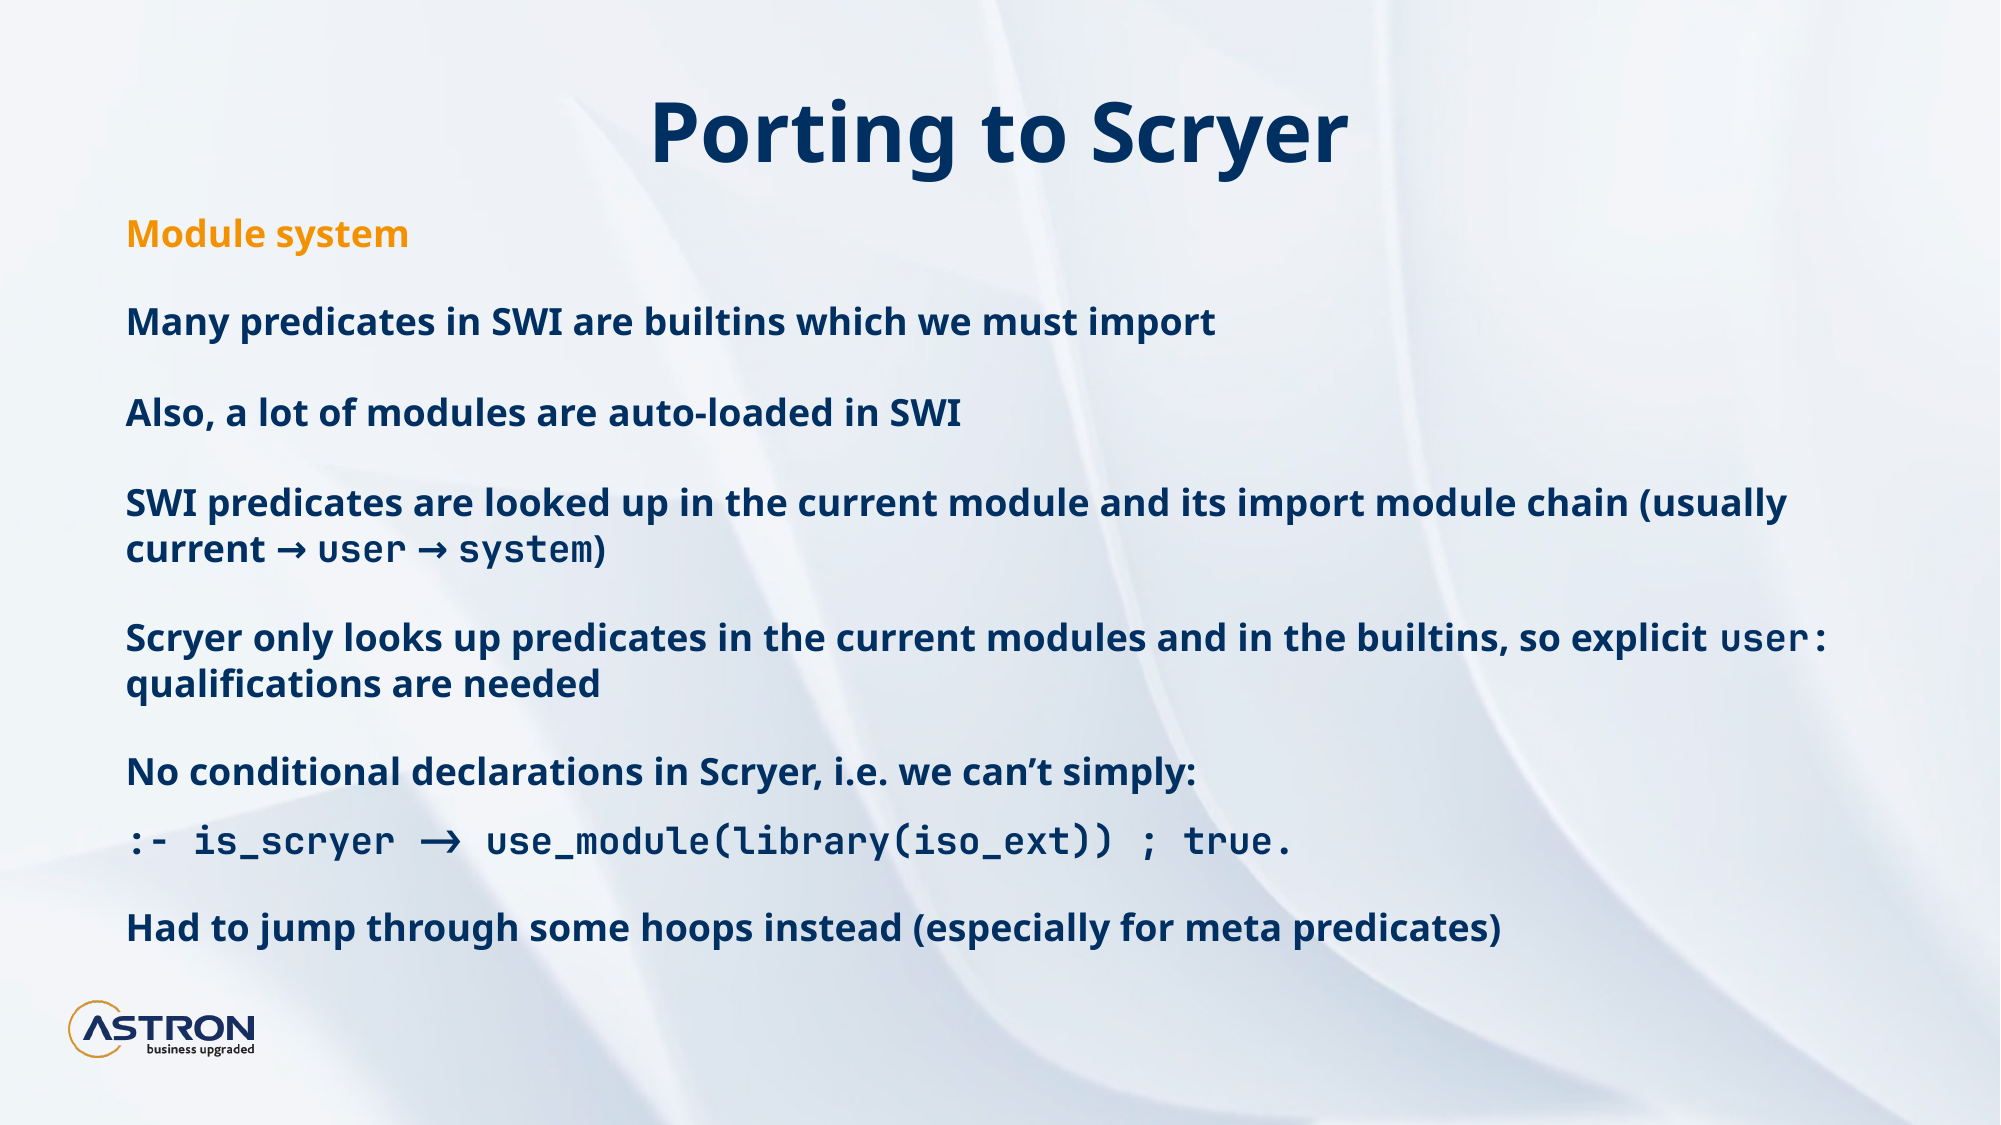

# Porting to Scryer
Module system
Many predicates in SWI are builtins which we must import
Also, a lot of modules are auto-loaded in SWI
SWI predicates are looked up in the current module and its import module chain (usually current → user → system)
Scryer only looks up predicates in the current modules and in the builtins, so explicit user: qualifications are needed
No conditional declarations in Scryer, i.e. we can’t simply:
:- is_scryer -> use_module(library(iso_ext)) ; true.
Had to jump through some hoops instead (especially for meta predicates)